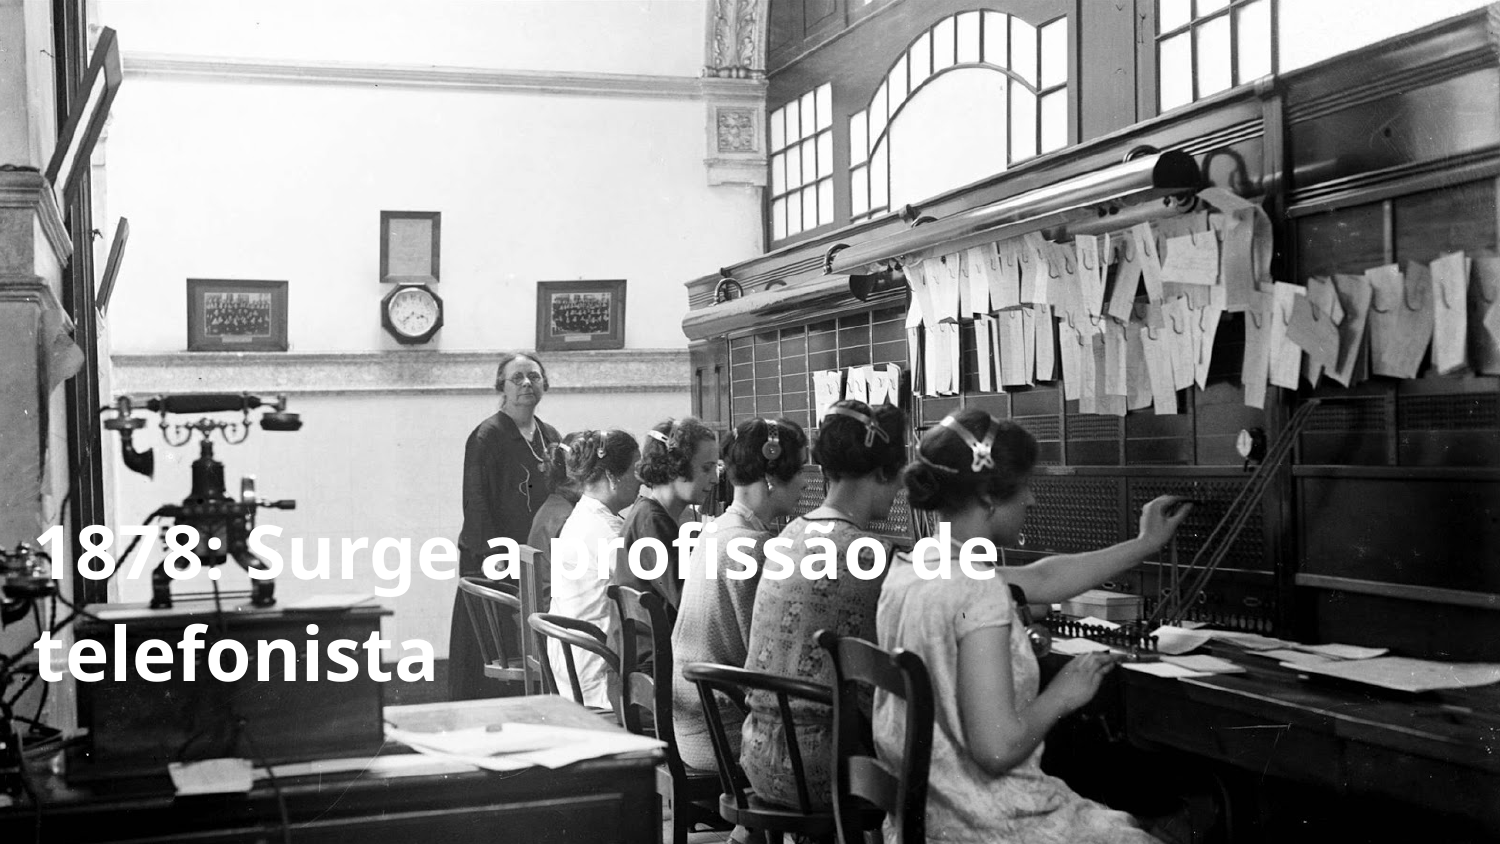

# 1878: Surge a profissão de telefonista